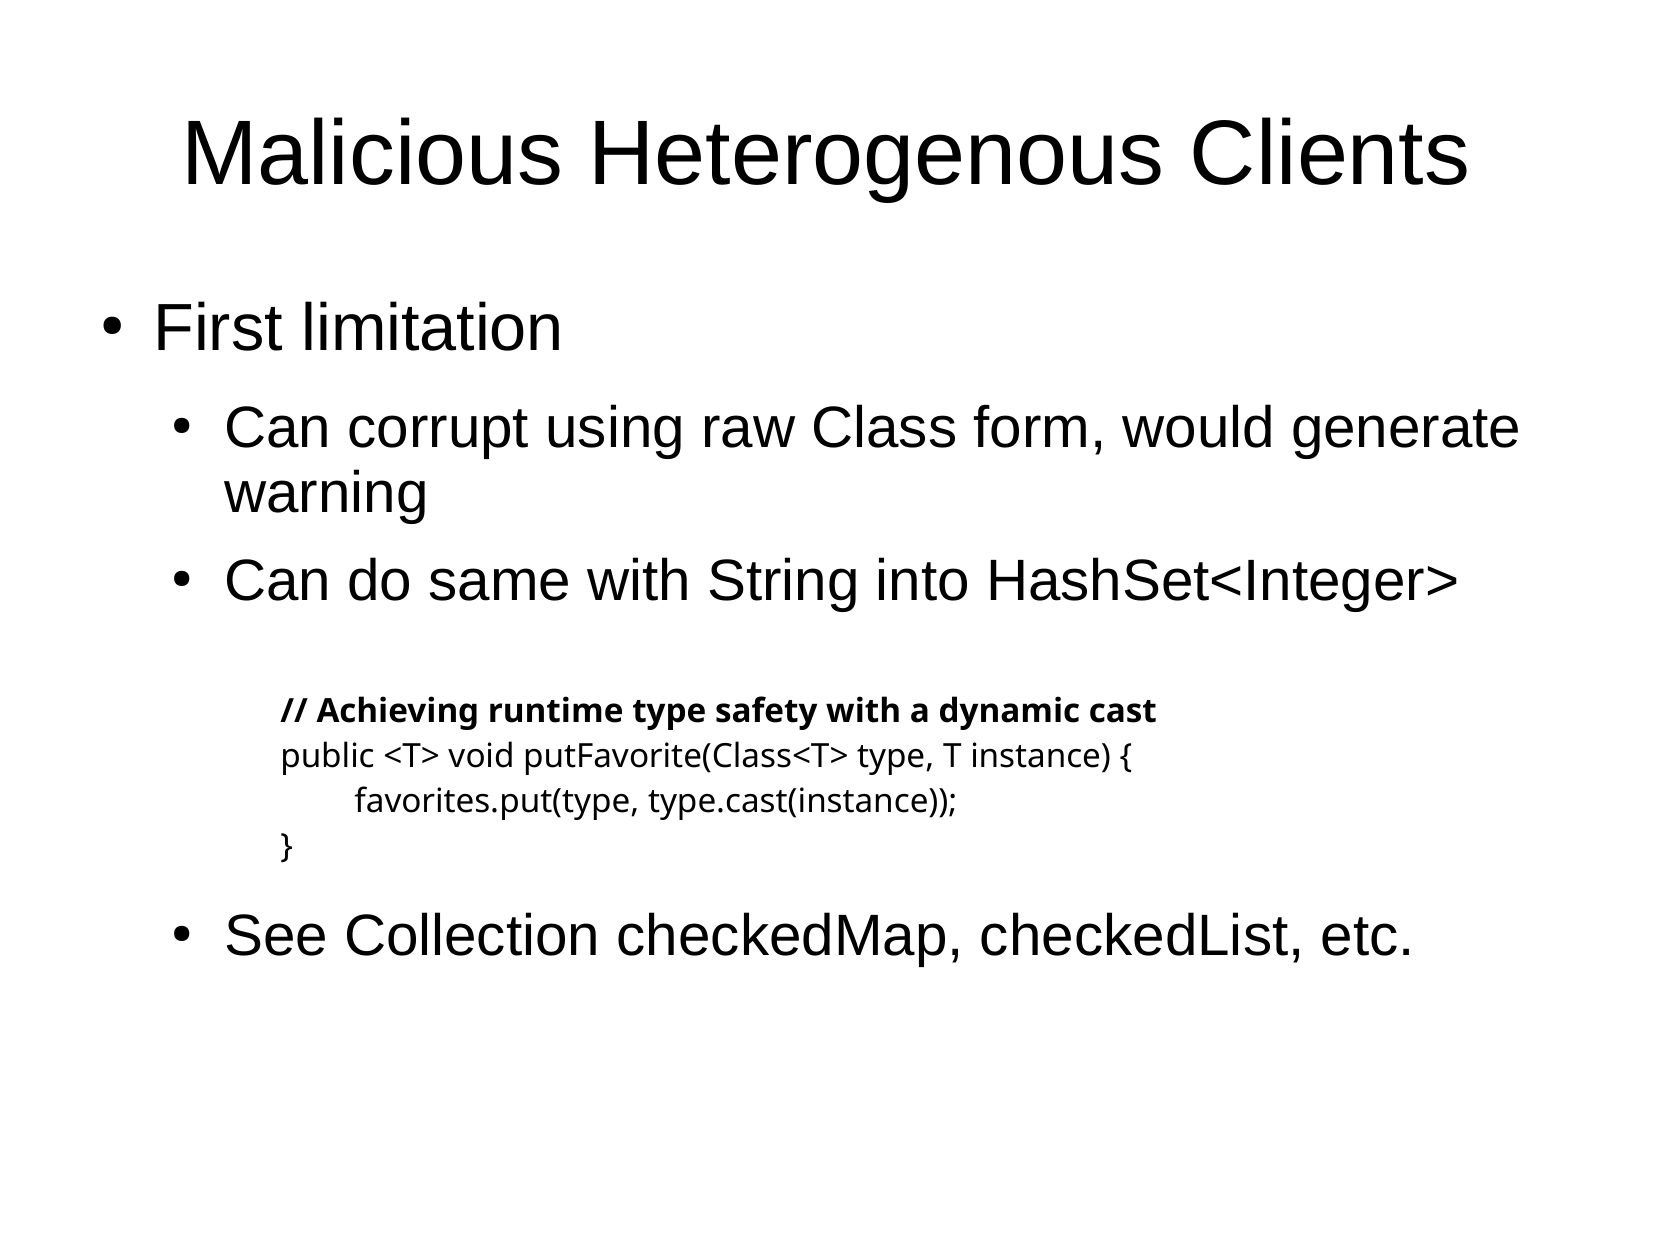

# Malicious Heterogenous Clients
First limitation
Can corrupt using raw Class form, would generate warning
Can do same with String into HashSet<Integer>
See Collection checkedMap, checkedList, etc.
// Achieving runtime type safety with a dynamic cast
public <T> void putFavorite(Class<T> type, T instance) {
	favorites.put(type, type.cast(instance));
}